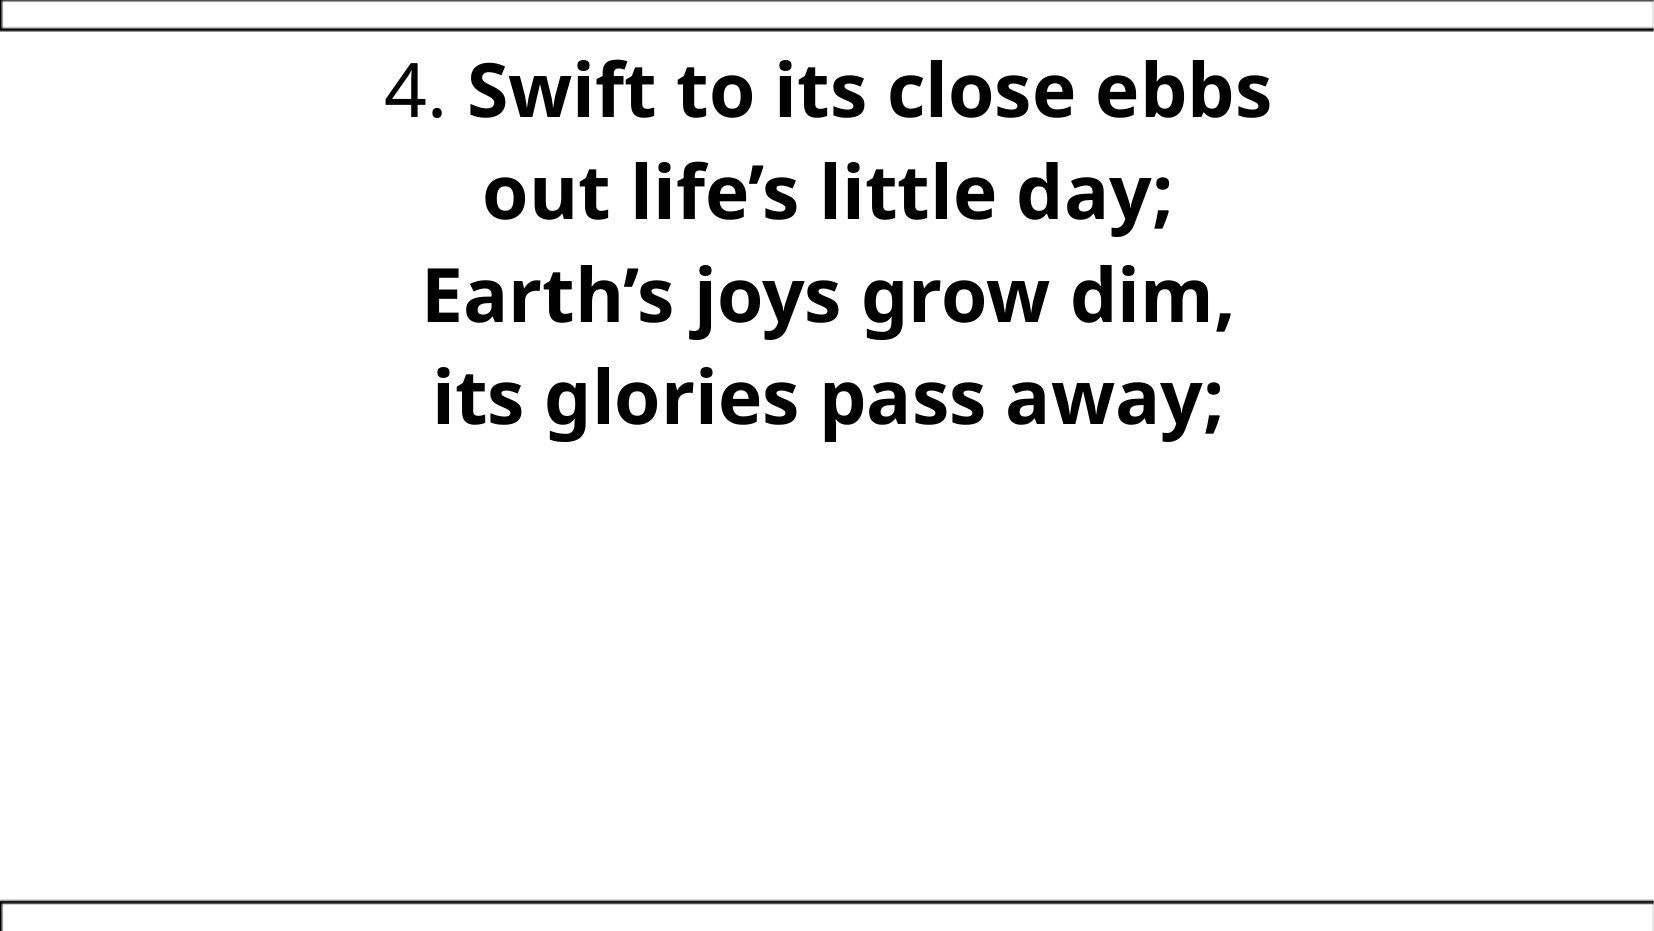

4. Swift to its close ebbs
out life’s little day;
Earth’s joys grow dim,
its glories pass away;